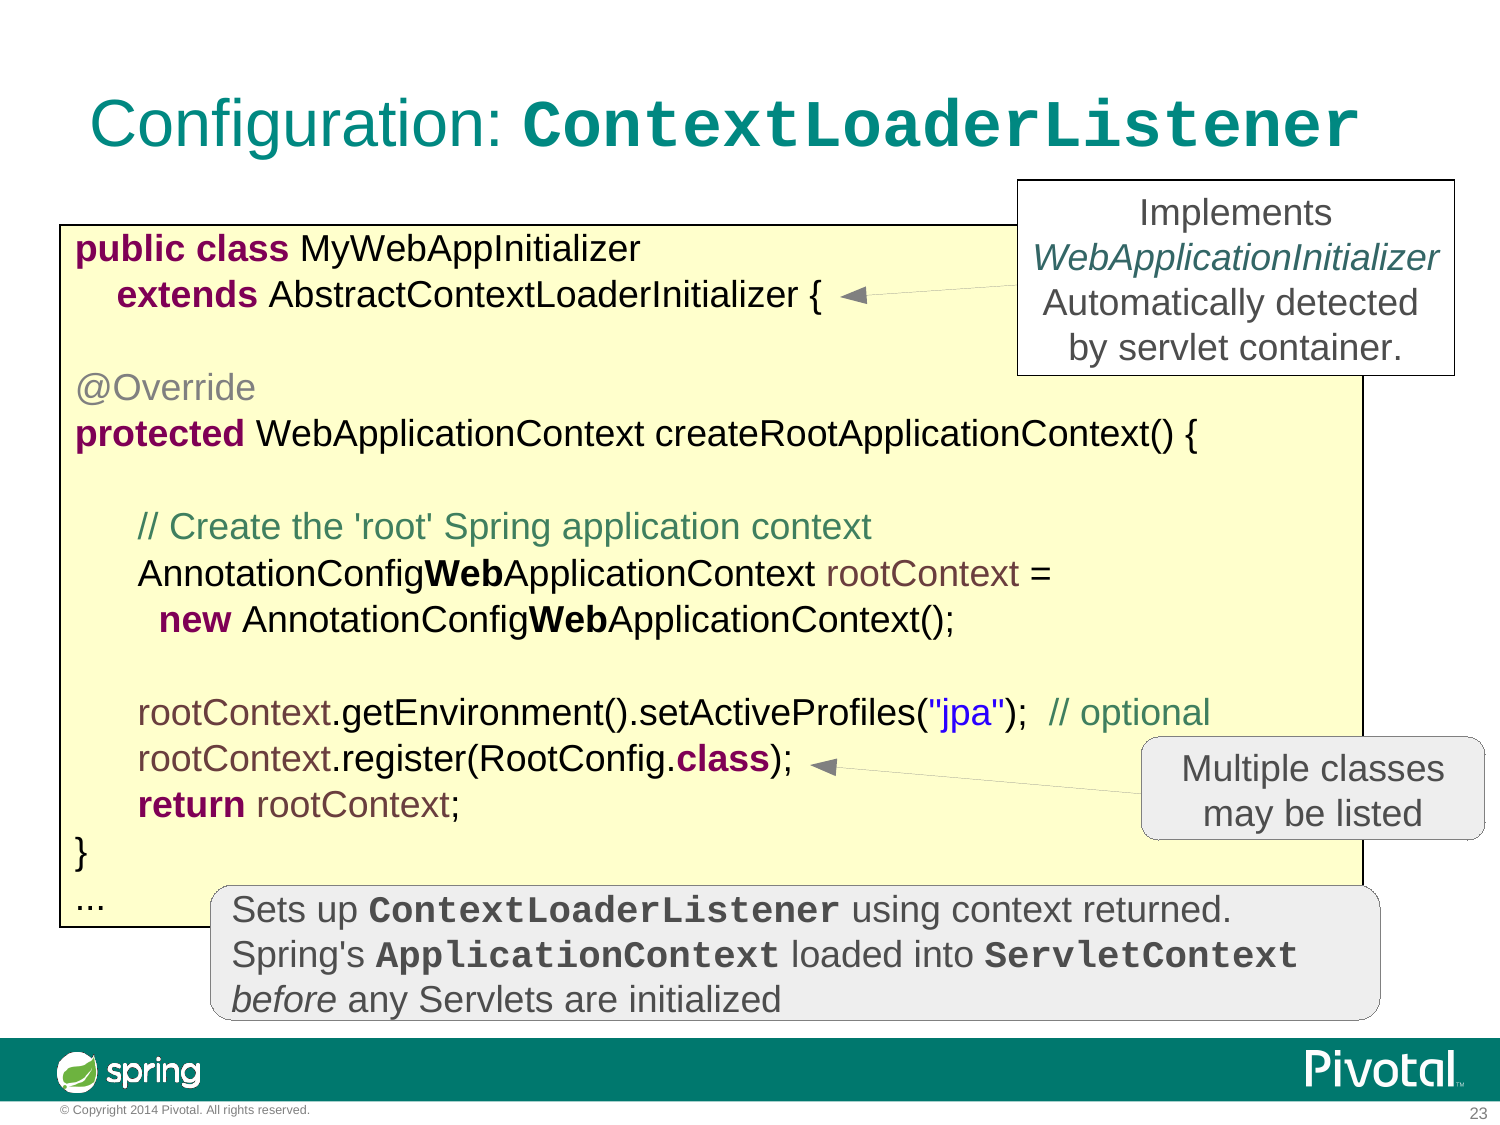

# Configuration: ContextLoaderListener
Implements
WebApplicationInitializer
Automatically detected
by servlet container.
public class MyWebAppInitializer
 extends AbstractContextLoaderInitializer {
@Override
protected WebApplicationContext createRootApplicationContext() {
 // Create the 'root' Spring application context
 AnnotationConfigWebApplicationContext rootContext =
 new AnnotationConfigWebApplicationContext();
 rootContext.getEnvironment().setActiveProfiles("jpa"); // optional
 rootContext.register(RootConfig.class);
 return rootContext;
}
...
Multiple classes
may be listed
Sets up ContextLoaderListener using context returned.
Spring's ApplicationContext loaded into ServletContext before any Servlets are initialized